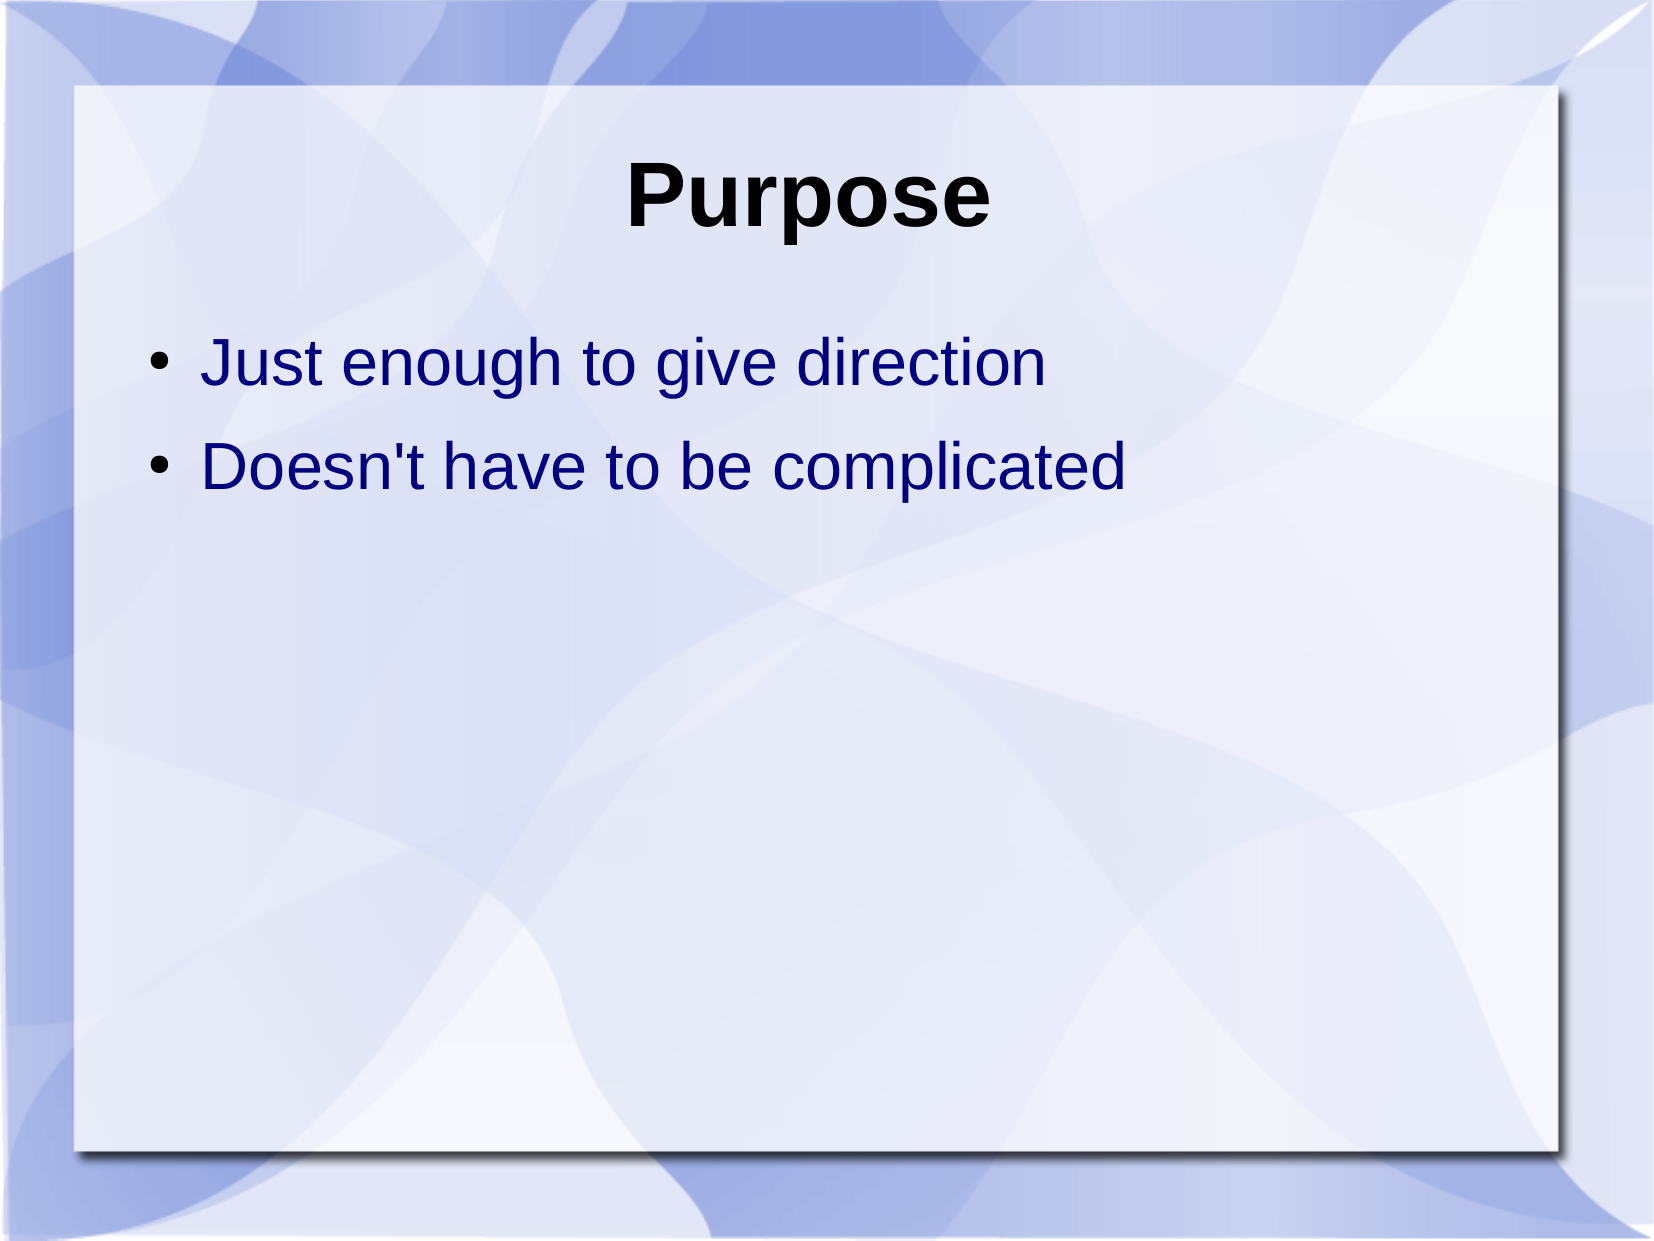

# Purpose
Just enough to give direction
Doesn't have to be complicated